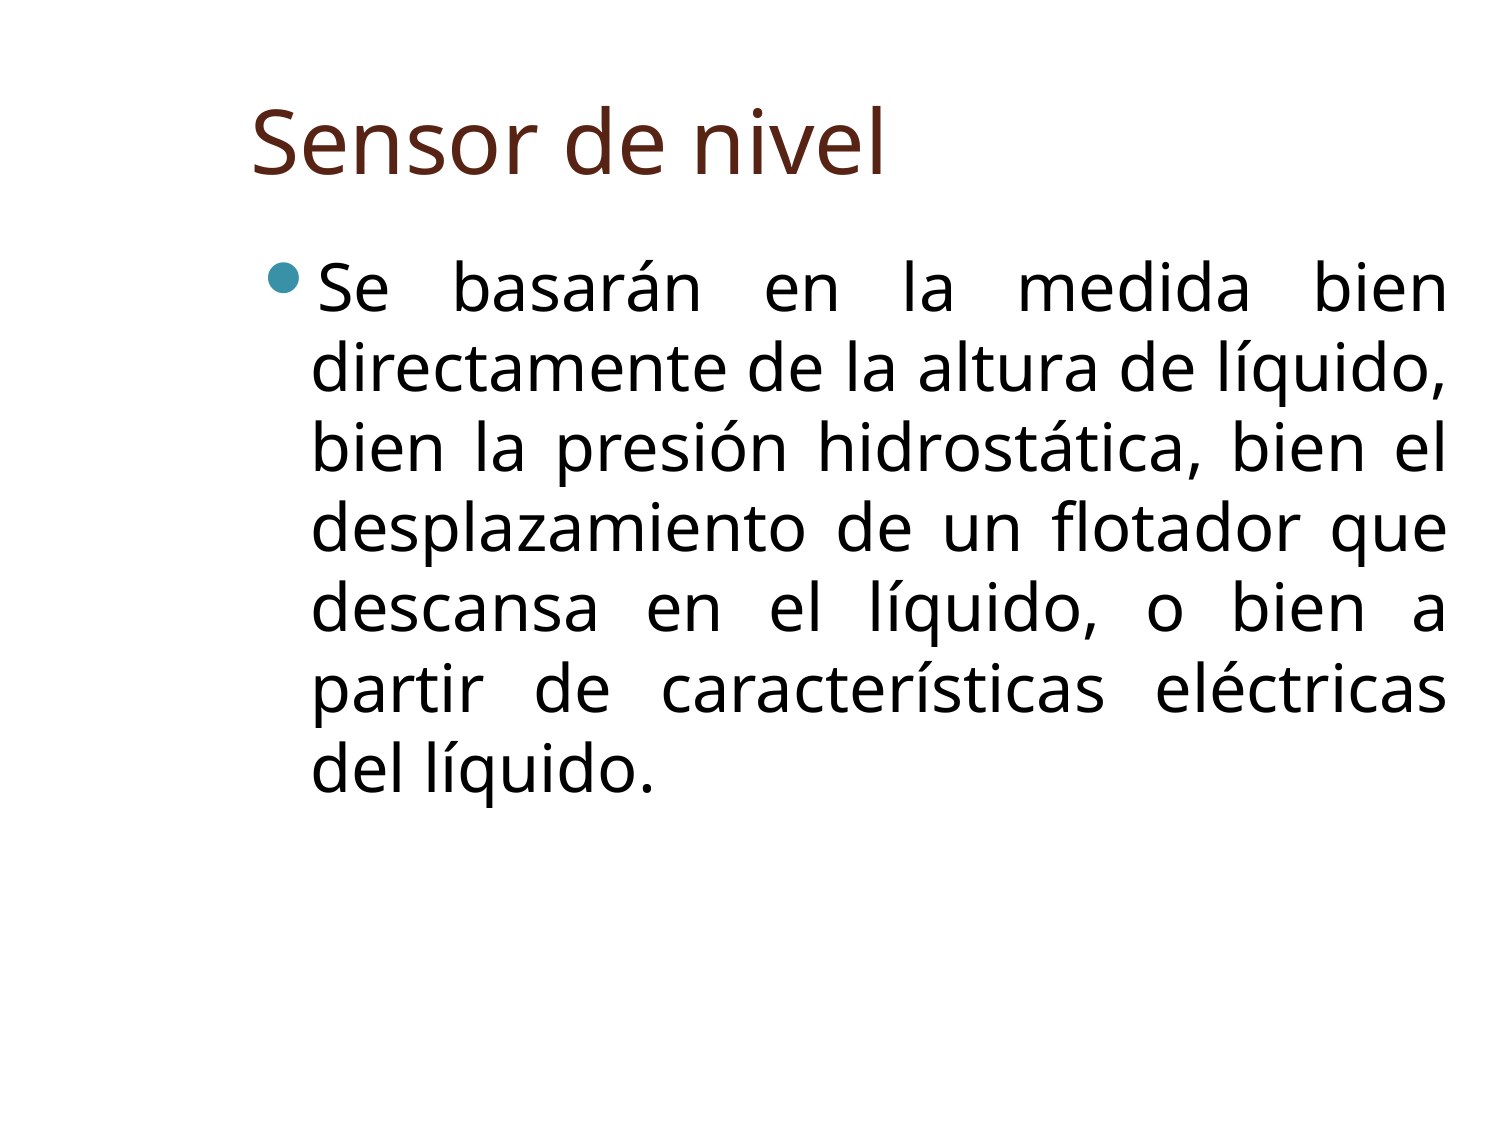

# Sensor de nivel
Se basarán en la medida bien directamente de la altura de líquido, bien la presión hidrostática, bien el desplazamiento de un flotador que descansa en el líquido, o bien a partir de características eléctricas del líquido.